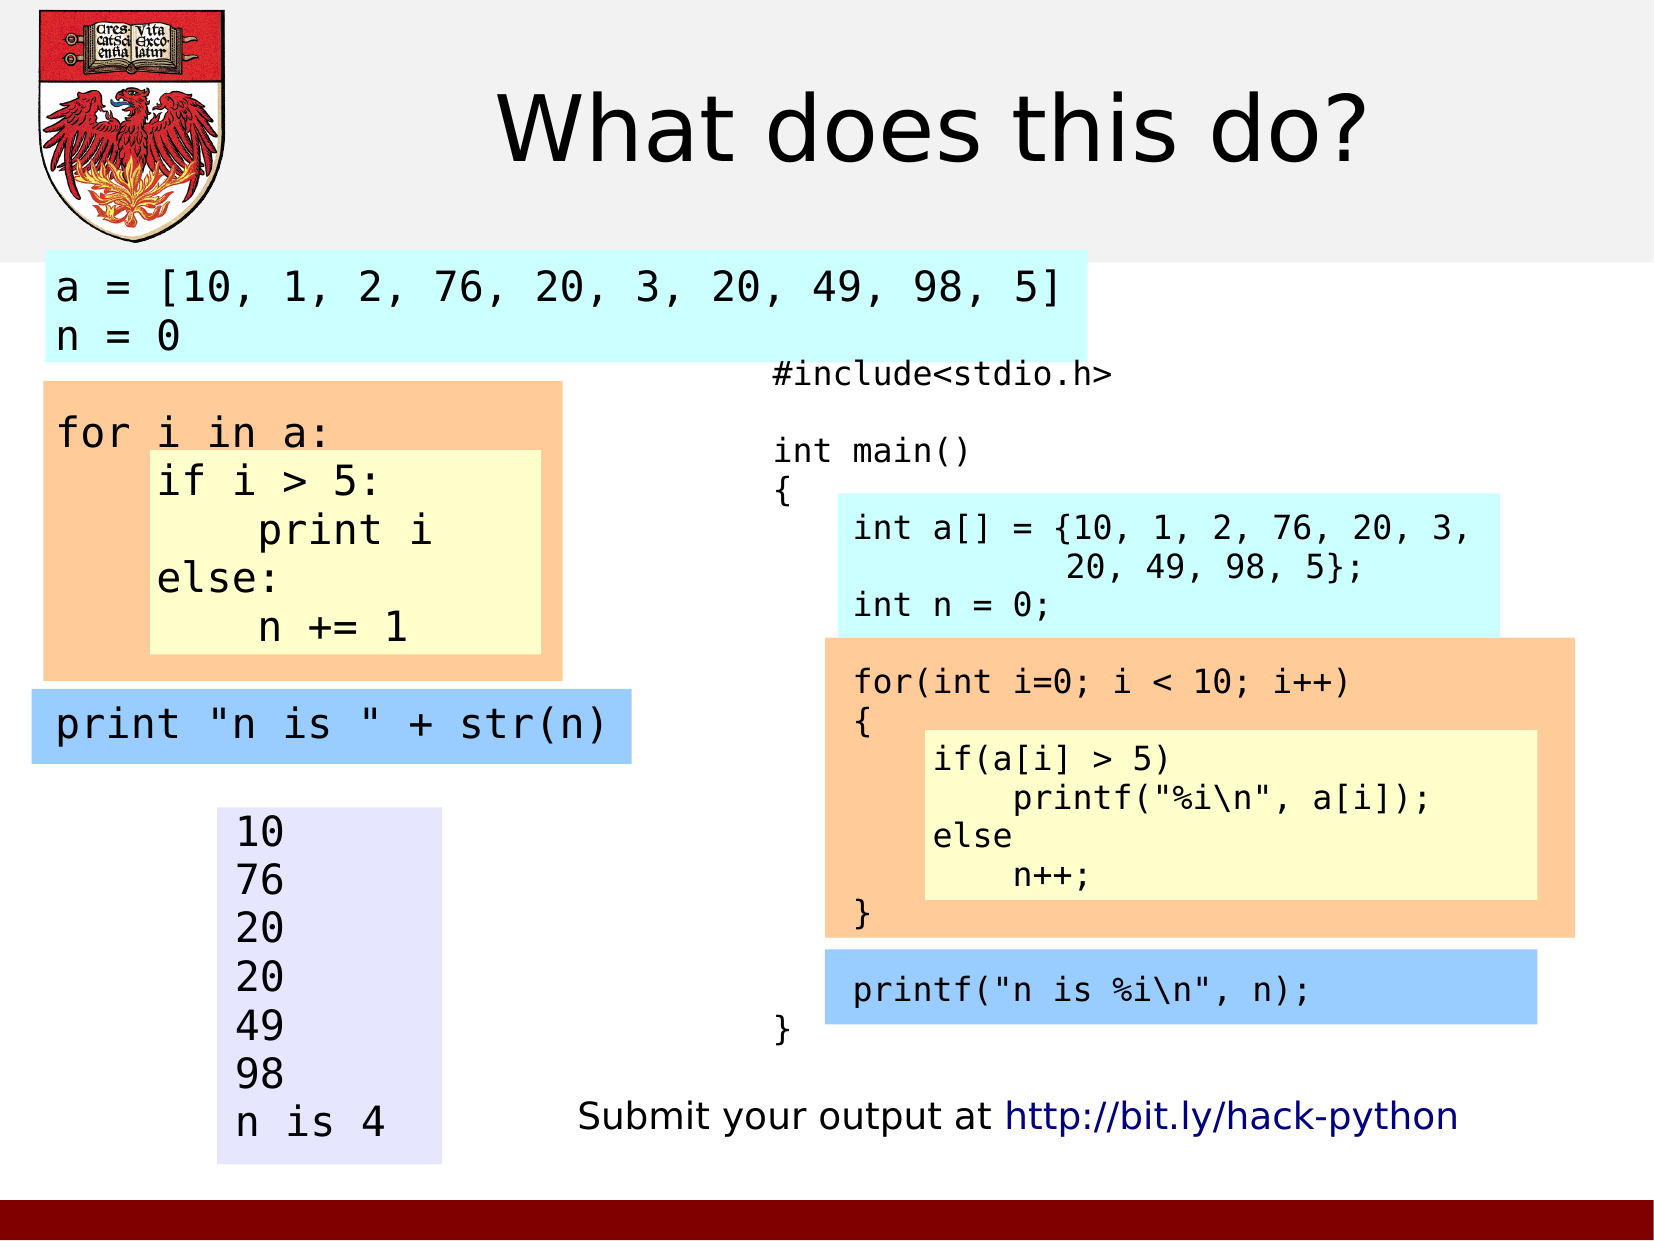

# What does this do?
a = [10, 1, 2, 76, 20, 3, 20, 49, 98, 5]
n = 0
for i in a:
 if i > 5:
 print i
 else:
 n += 1
print "n is " + str(n)
 #include<stdio.h>
 int main()
 {
 int a[] = {10, 1, 2, 76, 20, 3,
 20, 49, 98, 5};
 int n = 0;
 for(int i=0; i < 10; i++)
 {
 if(a[i] > 5)
 printf("%i\n", a[i]);
 else
 n++;
 }
 printf("n is %i\n", n);
 }
10
76
20
20
49
98
n is 4
Submit your output at http://bit.ly/hack-python